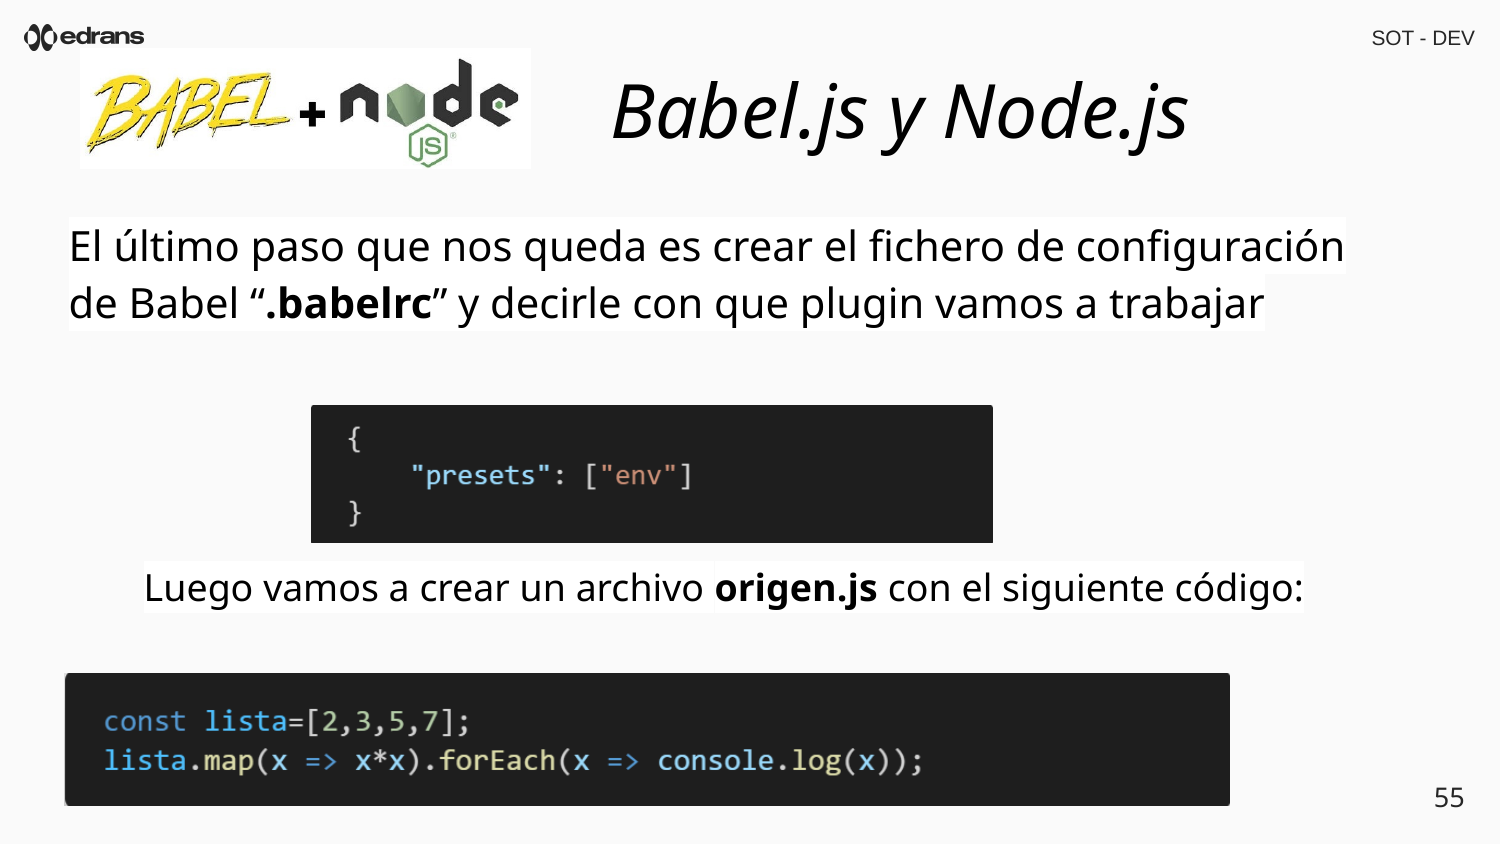

SOT - DEV
Babel.js y Node.js
El último paso que nos queda es crear el fichero de configuración de Babel “.babelrc” y decirle con que plugin vamos a trabajar
Luego vamos a crear un archivo origen.js con el siguiente código: